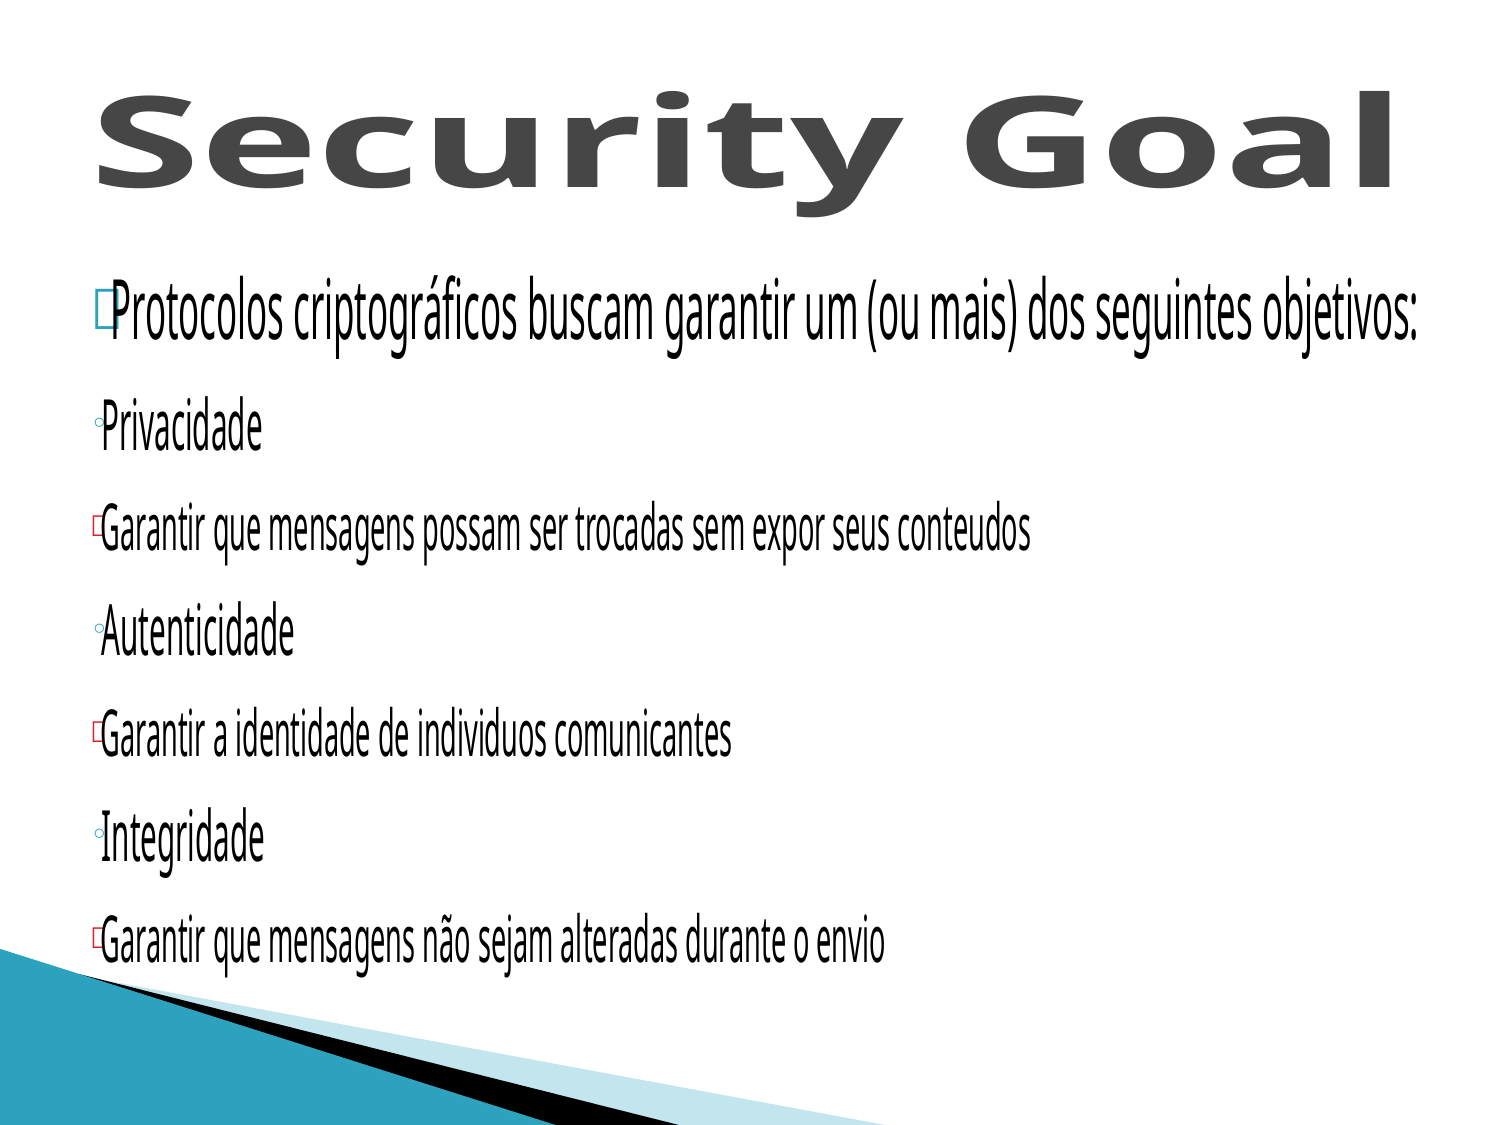

Security Goal
Protocolos criptográficos buscam garantir um (ou mais) dos seguintes objetivos:
Privacidade
Garantir que mensagens possam ser trocadas sem expor seus conteudos
Autenticidade
Garantir a identidade de individuos comunicantes
Integridade
Garantir que mensagens não sejam alteradas durante o envio